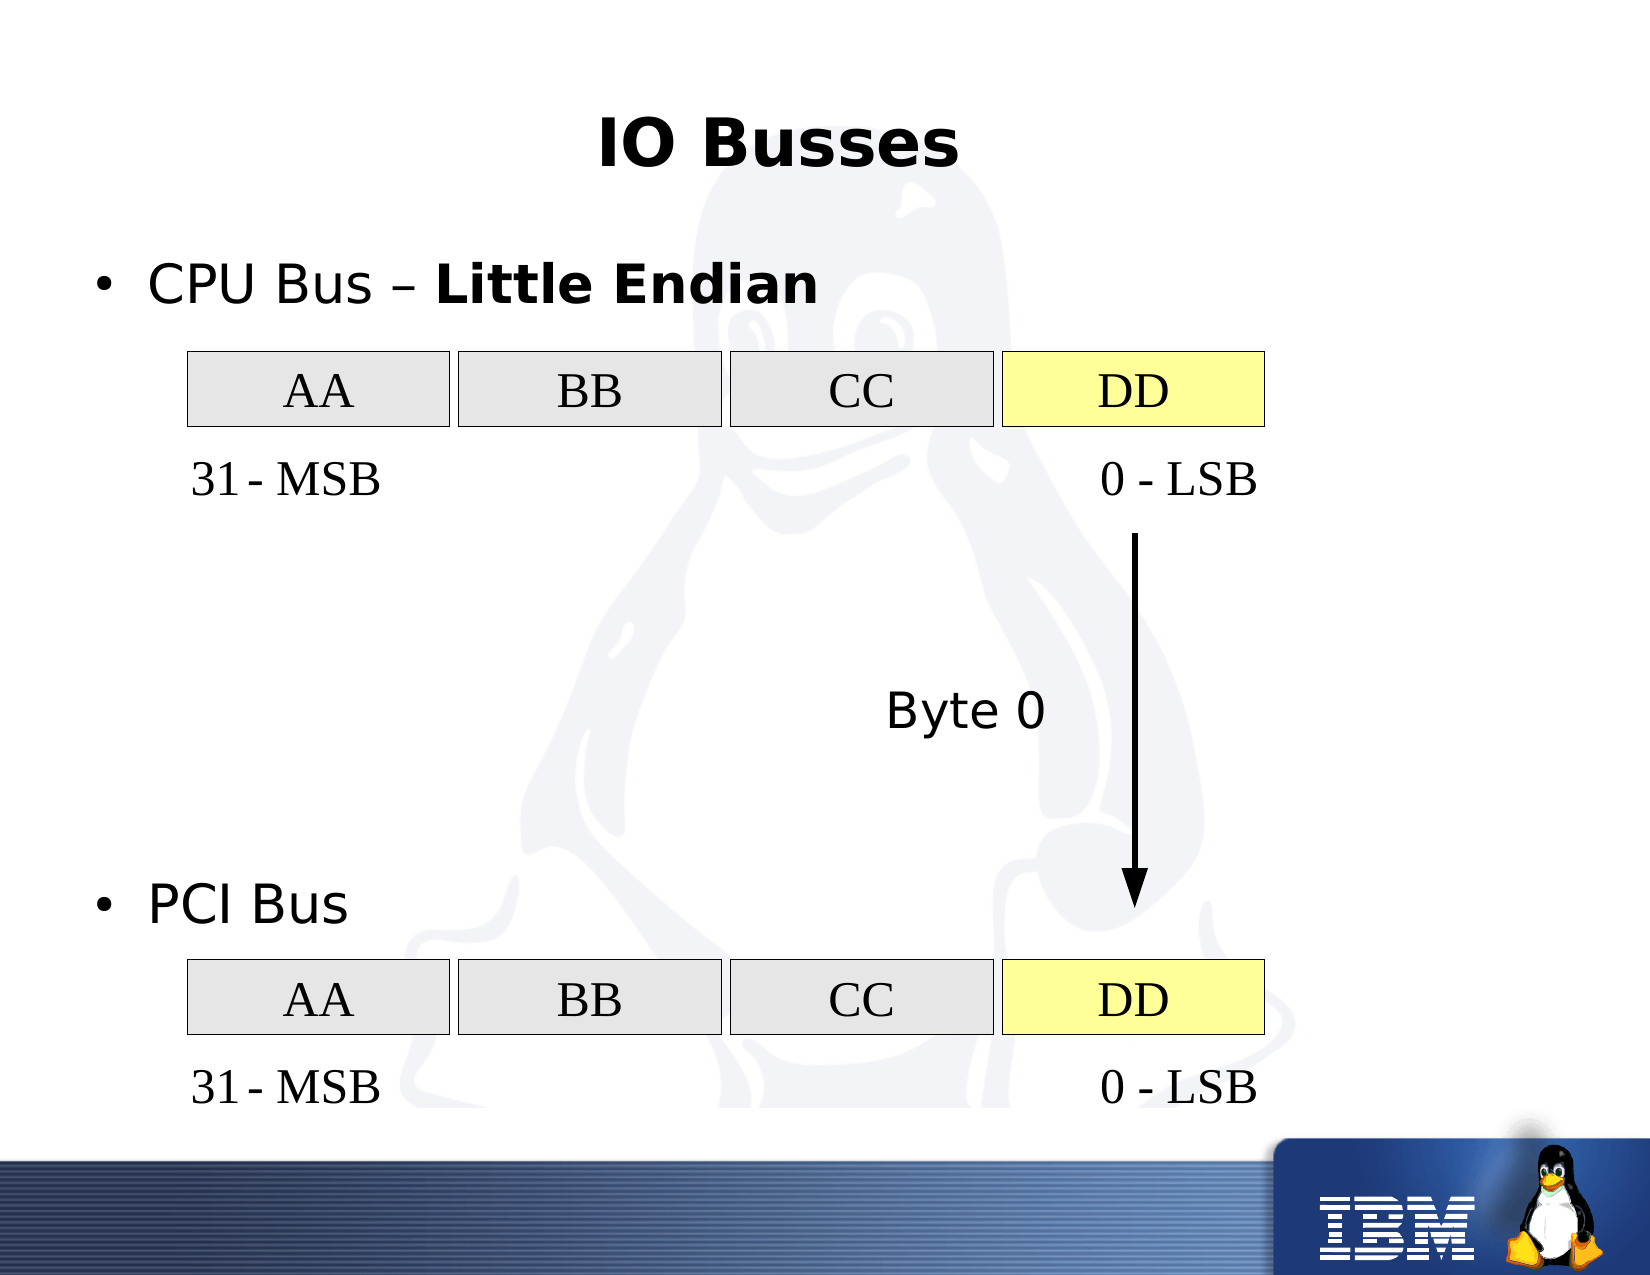

# IO Busses
CPU Bus – Little Endian
PCI Bus
BB
CC
DD
AA
31 - MSB
0 - LSB
Byte 0
BB
CC
DD
AA
31 - MSB
0 - LSB